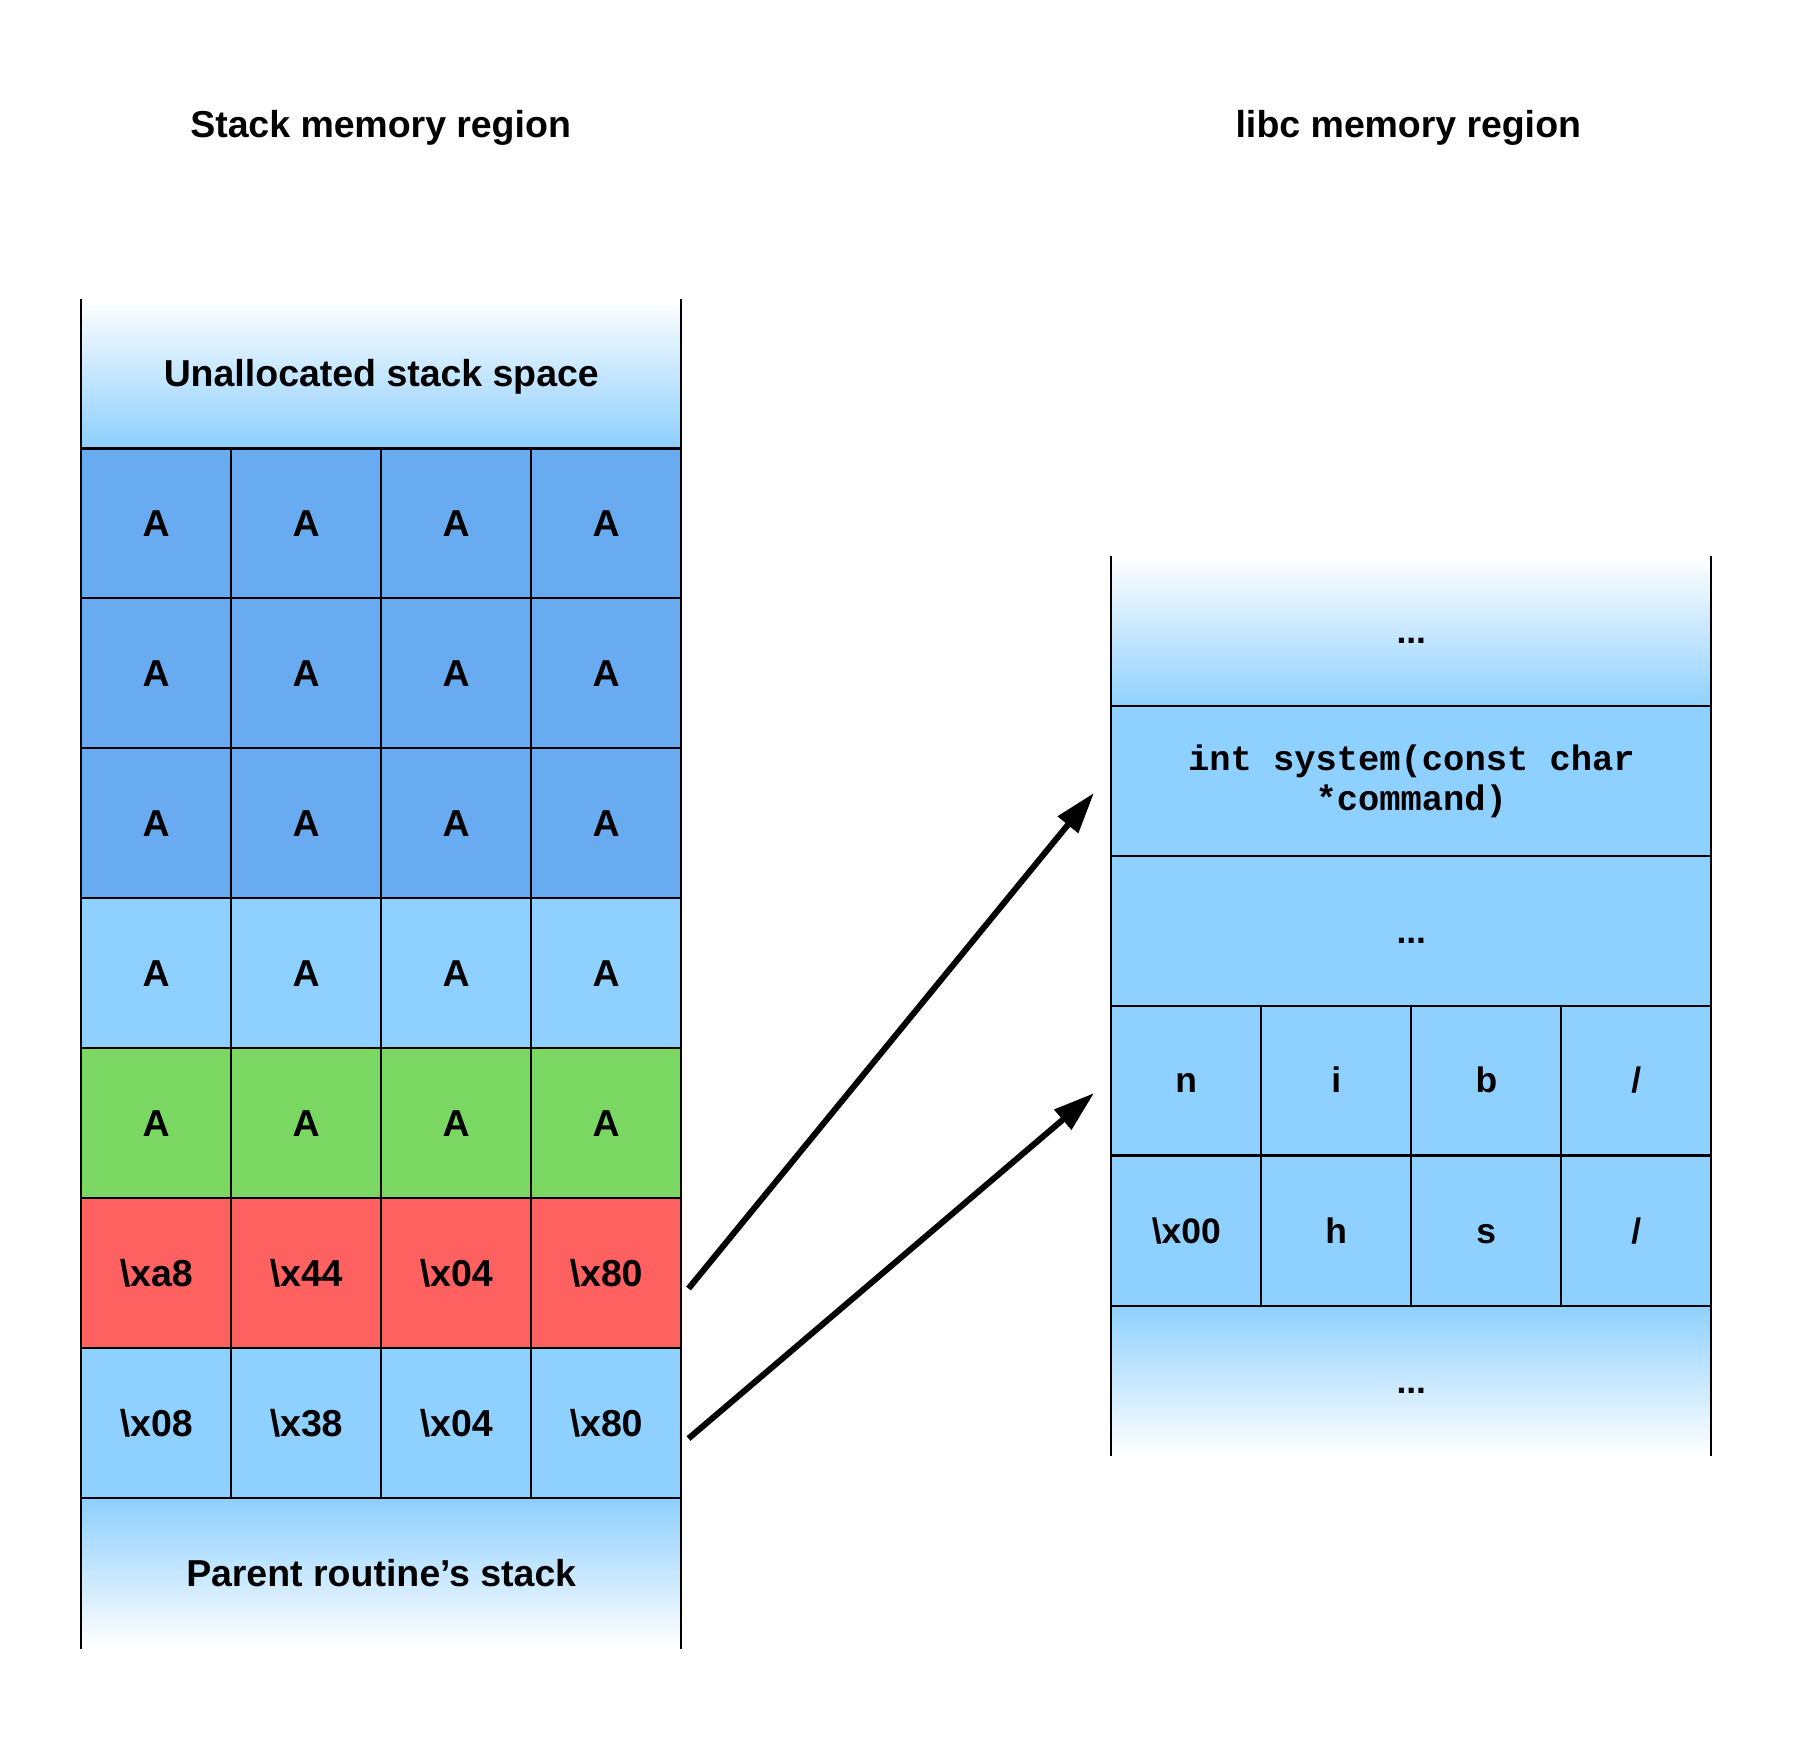

Stack memory region
libc memory region
| Unallocated stack space | | | |
| --- | --- | --- | --- |
| A | A | A | A |
| A | A | A | A |
| A | A | A | A |
| A | A | A | A |
| A | A | A | A |
| \xa8 | \x44 | \x04 | \x80 |
| \x08 | \x38 | \x04 | \x80 |
| Parent routine’s stack | | | |
| ... | | | |
| --- | --- | --- | --- |
| int system(const char \*command) | | | |
| ... | | | |
| n | i | b | / |
| \x00 | h | s | / |
| ... | | | |